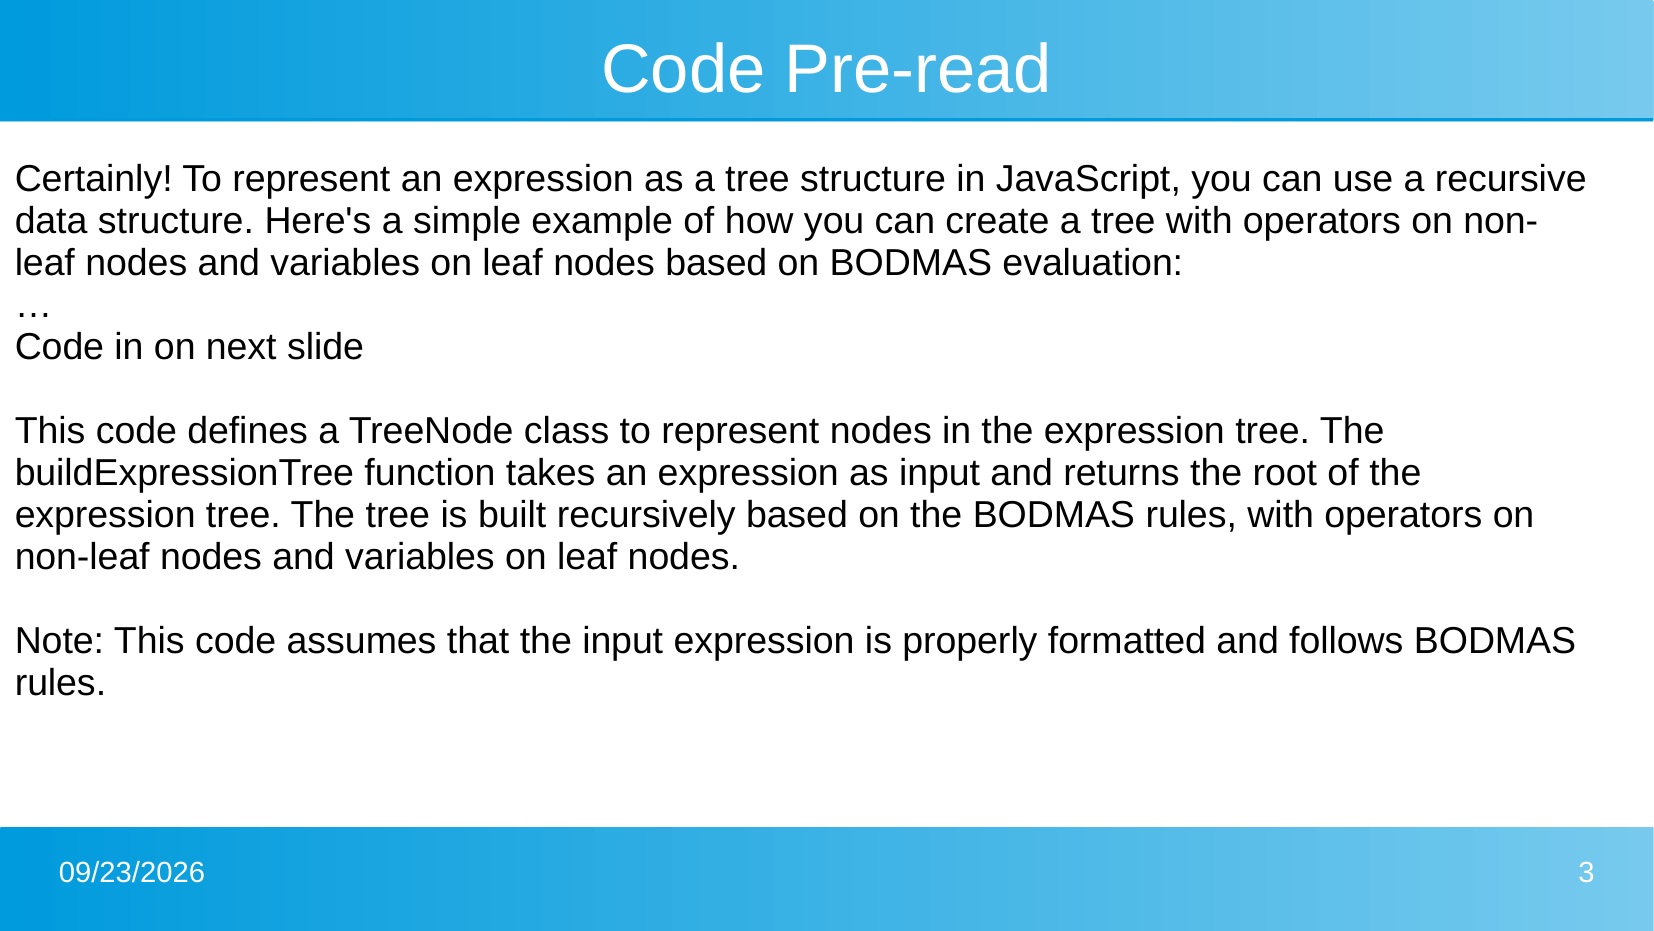

# Code Pre-read
Certainly! To represent an expression as a tree structure in JavaScript, you can use a recursive data structure. Here's a simple example of how you can create a tree with operators on non-leaf nodes and variables on leaf nodes based on BODMAS evaluation:
…
Code in on next slide
This code defines a TreeNode class to represent nodes in the expression tree. The buildExpressionTree function takes an expression as input and returns the root of the expression tree. The tree is built recursively based on the BODMAS rules, with operators on non-leaf nodes and variables on leaf nodes.
Note: This code assumes that the input expression is properly formatted and follows BODMAS rules.
3